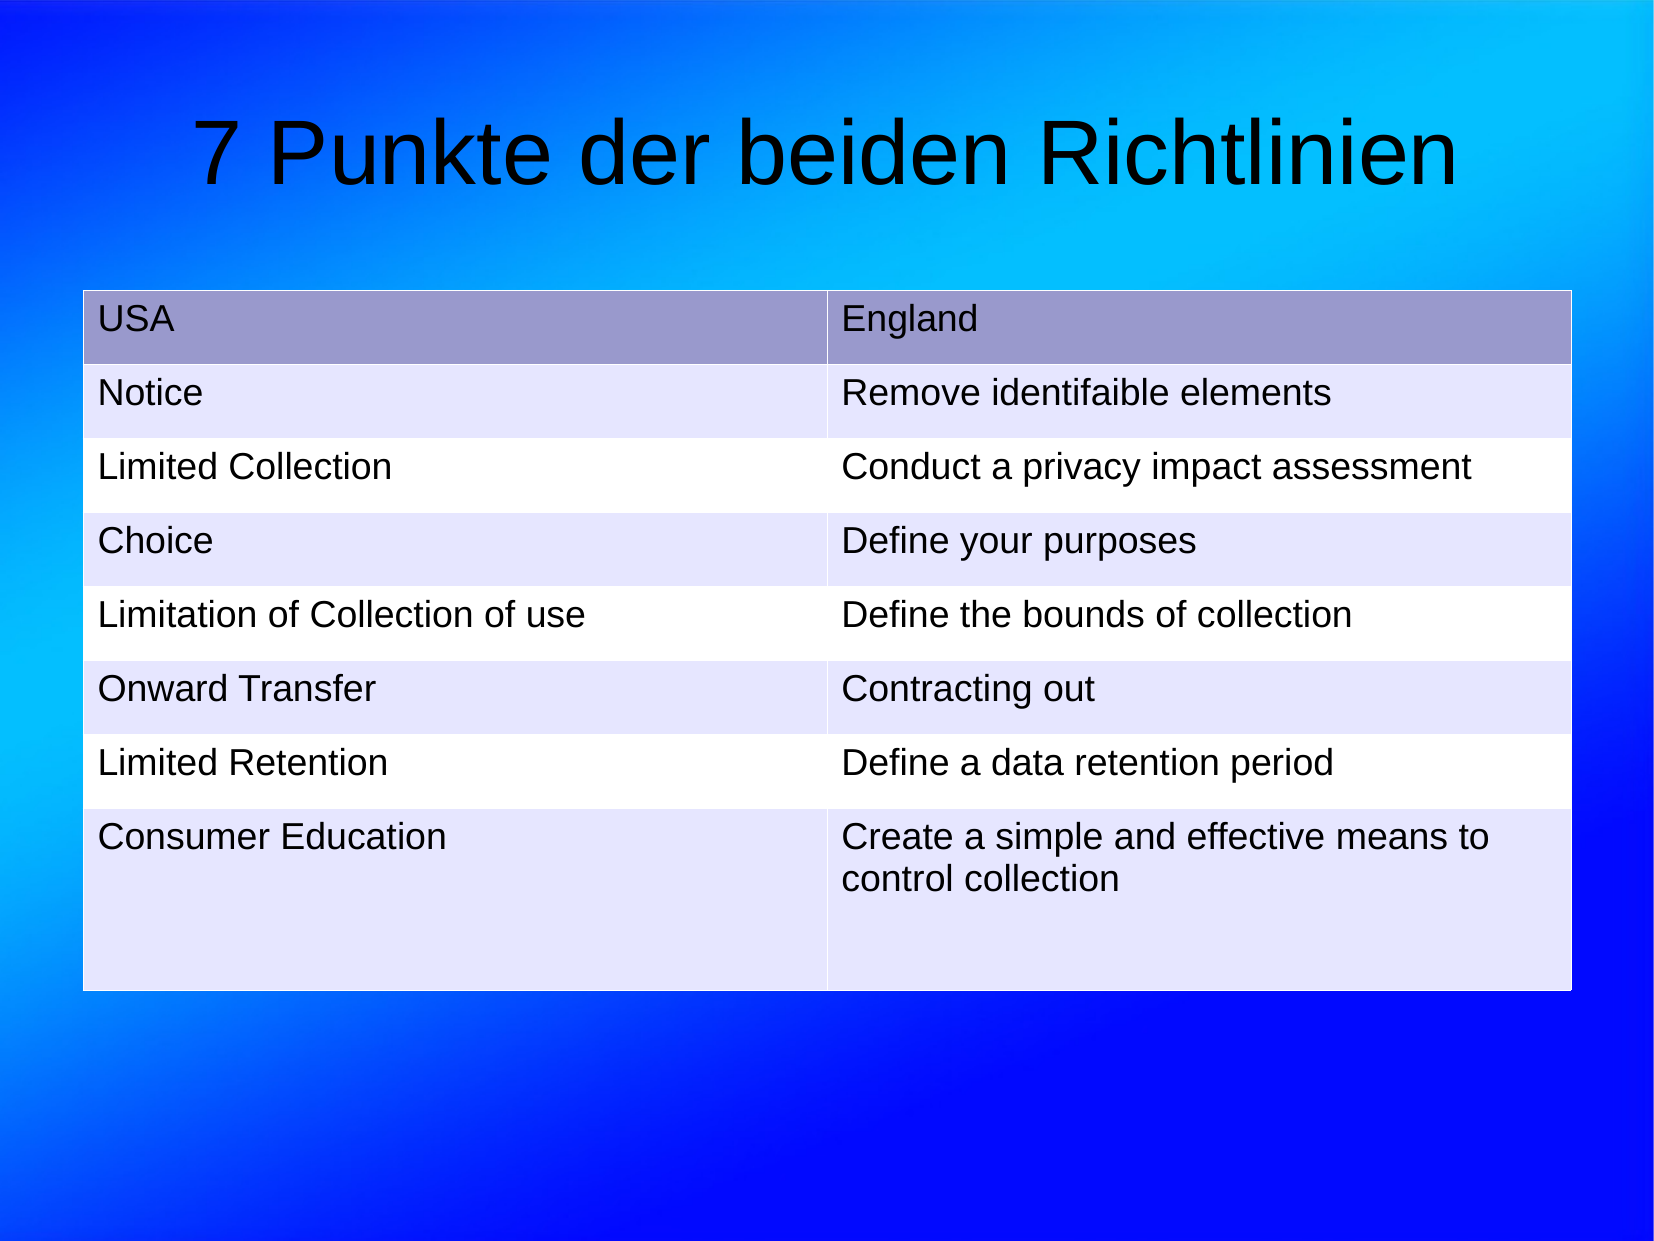

# 7 Punkte der beiden Richtlinien
| USA | England |
| --- | --- |
| Notice | Remove identifaible elements |
| Limited Collection | Conduct a privacy impact assessment |
| Choice | Define your purposes |
| Limitation of Collection of use | Define the bounds of collection |
| Onward Transfer | Contracting out |
| Limited Retention | Define a data retention period |
| Consumer Education | Create a simple and effective means to control collection |